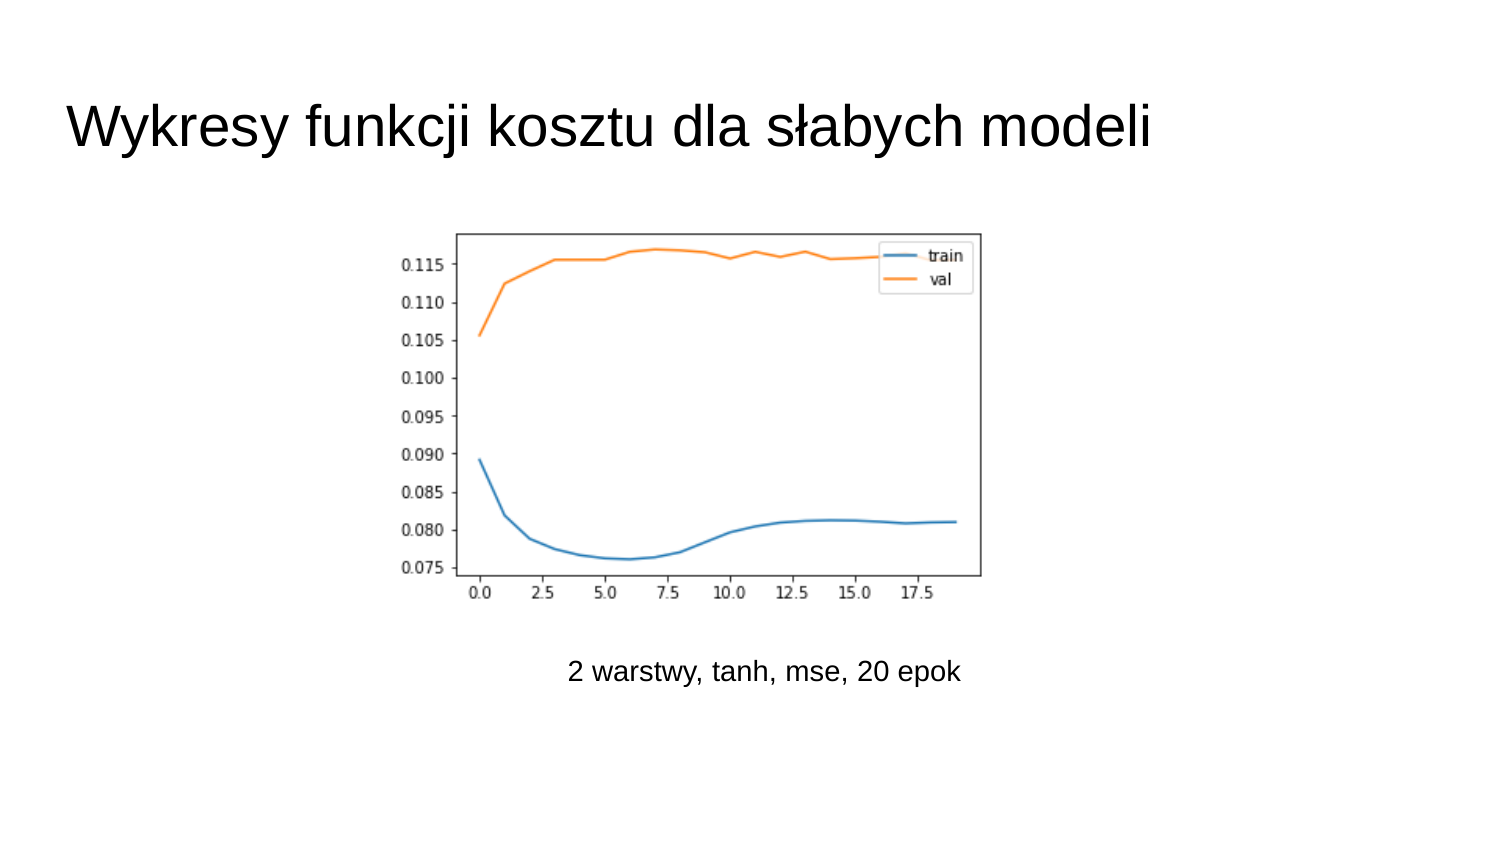

# Wykresy funkcji kosztu dla słabych modeli
2 warstwy, tanh, mse, 20 epok